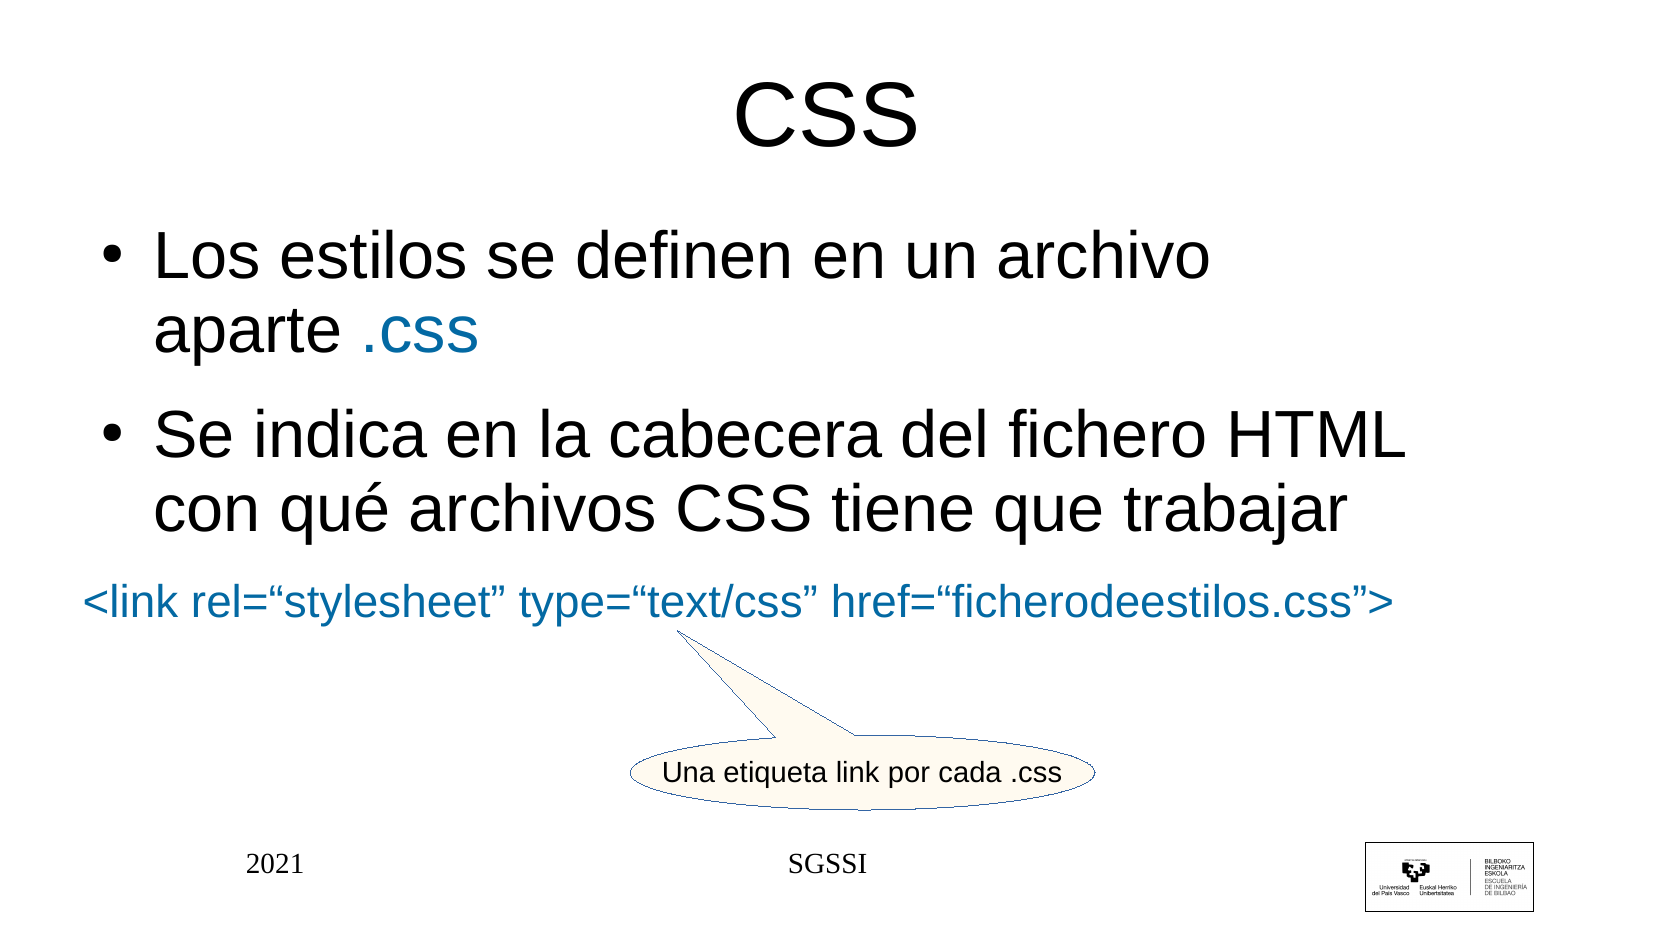

# CSS
Los estilos se definen en un archivo aparte .css
Se indica en la cabecera del fichero HTML con qué archivos CSS tiene que trabajar
<link rel=“stylesheet” type=“text/css” href=“ficherodeestilos.css”>
Una etiqueta link por cada .css